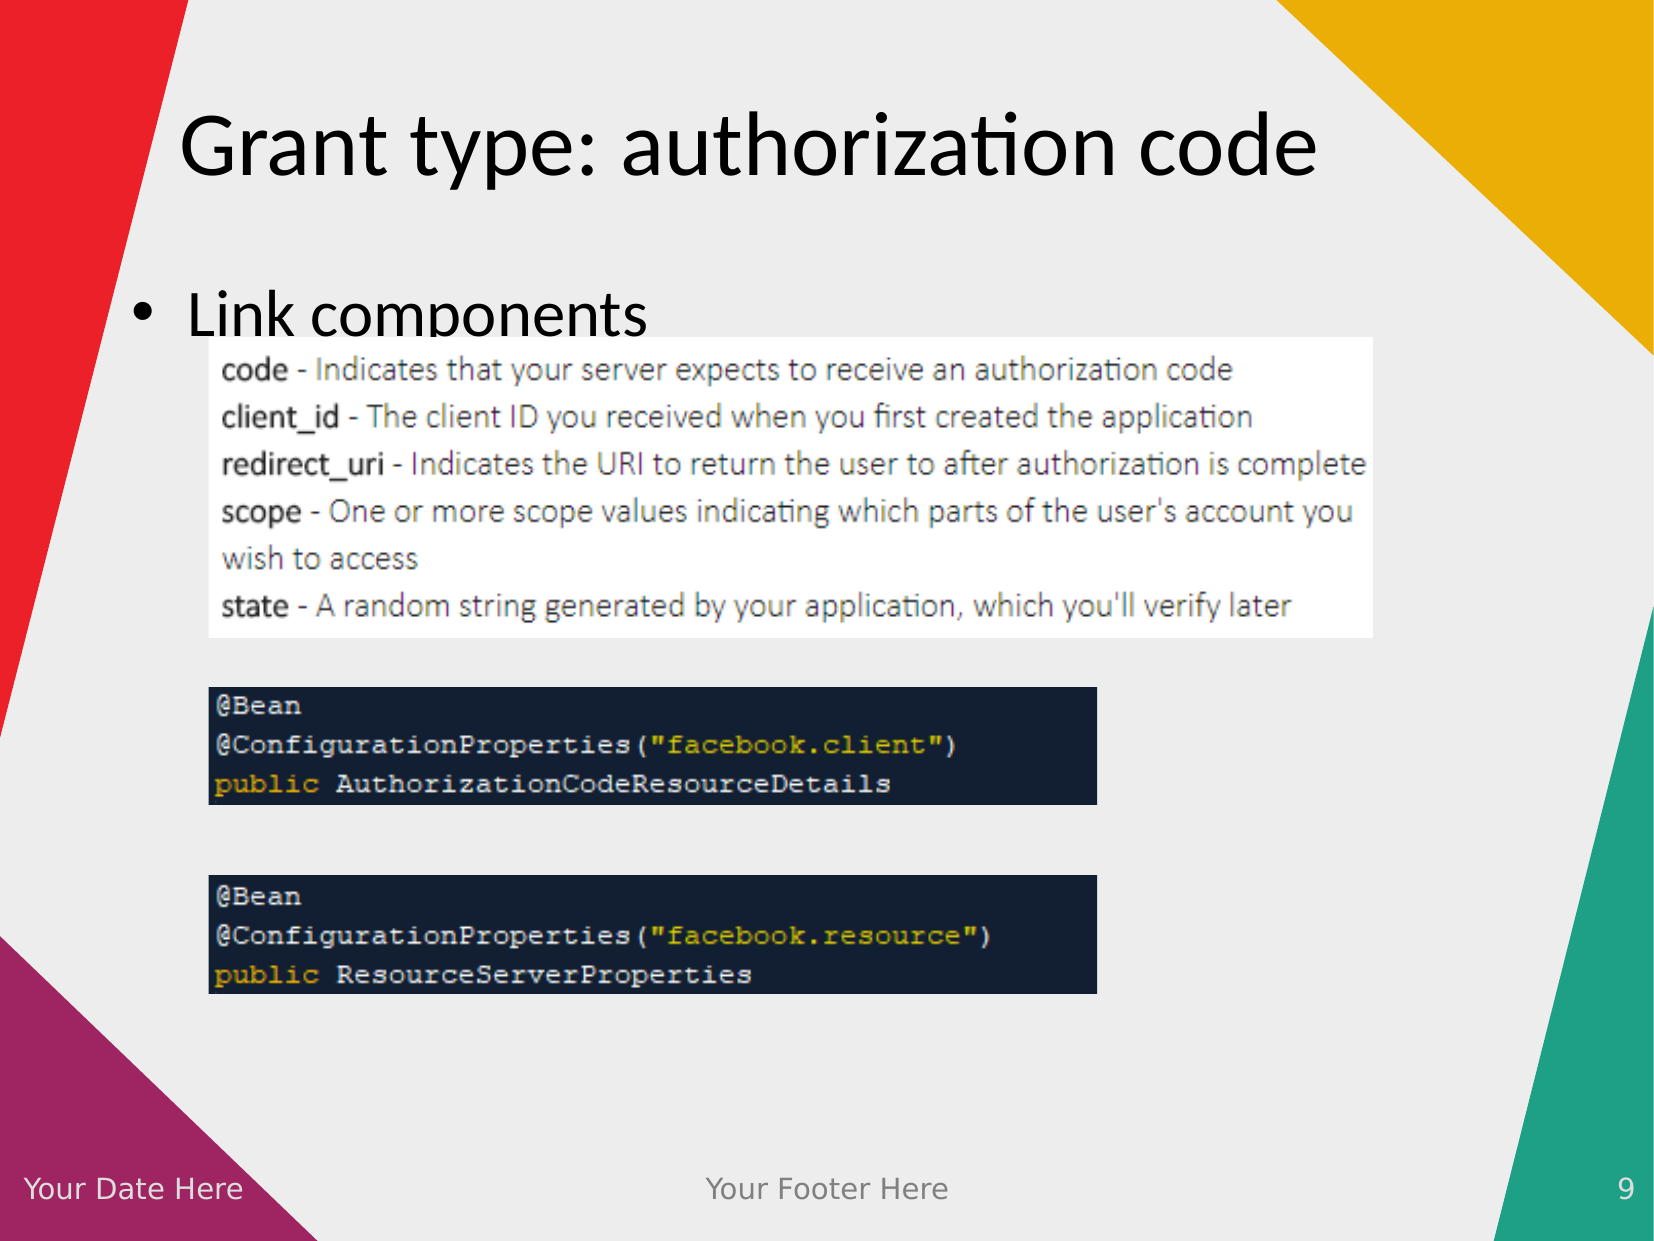

# Grant type: authorization code
Link components
Your Date Here
Your Footer Here
9